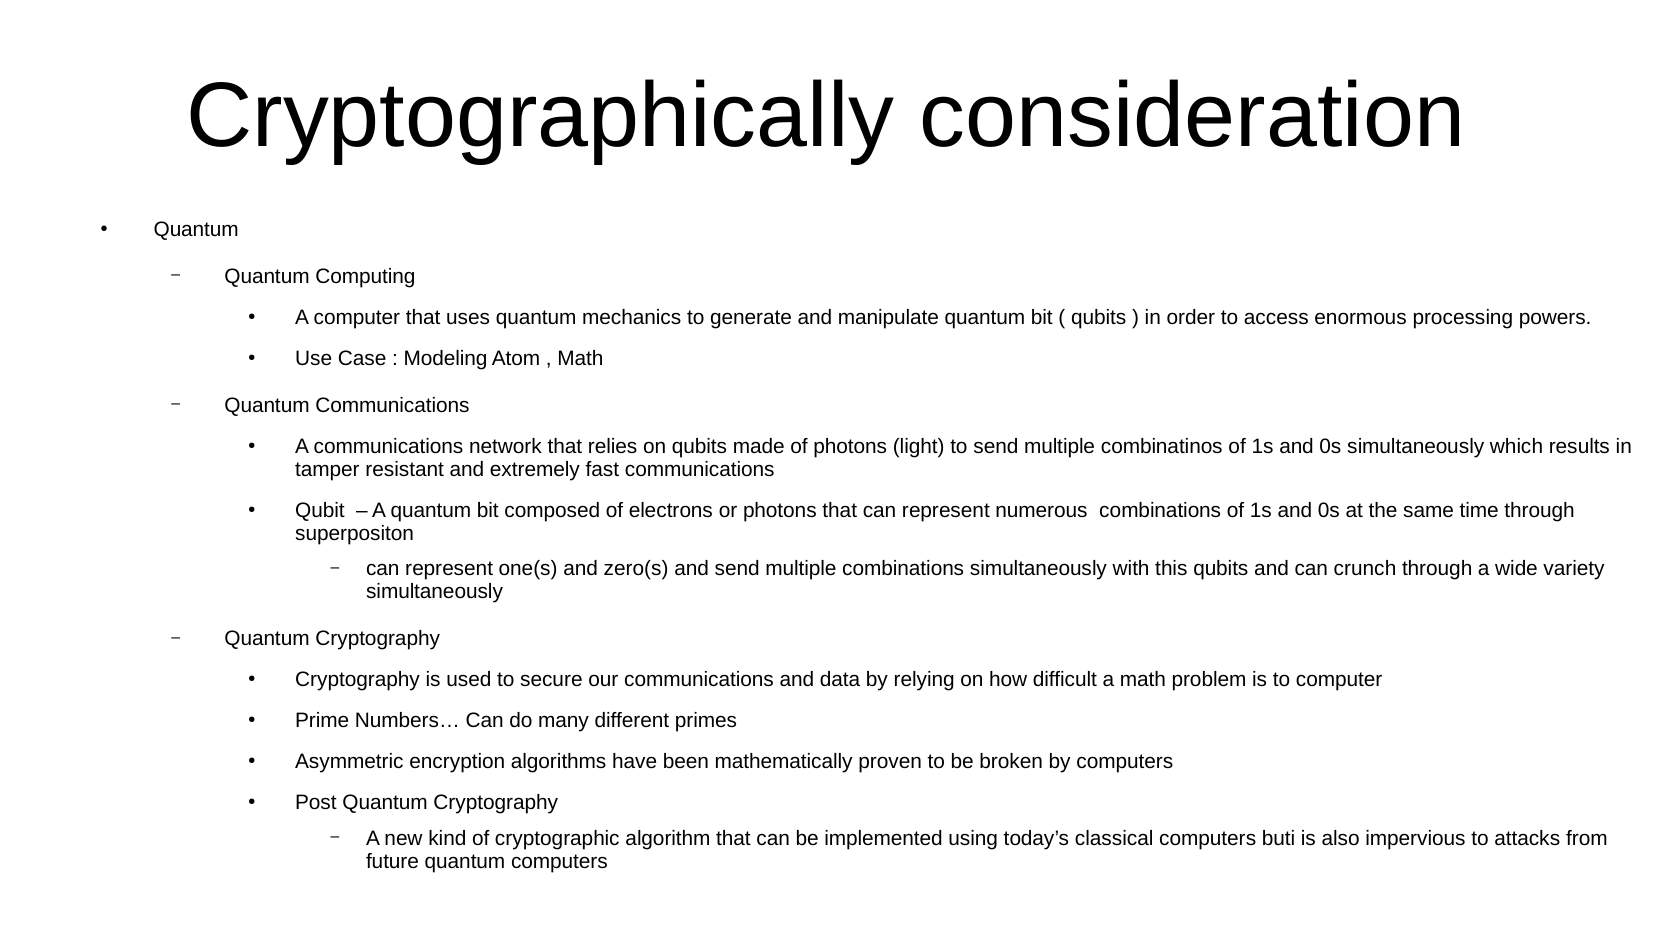

# Cryptographically consideration
Quantum
Quantum Computing
A computer that uses quantum mechanics to generate and manipulate quantum bit ( qubits ) in order to access enormous processing powers.
Use Case : Modeling Atom , Math
Quantum Communications
A communications network that relies on qubits made of photons (light) to send multiple combinatinos of 1s and 0s simultaneously which results in tamper resistant and extremely fast communications
Qubit – A quantum bit composed of electrons or photons that can represent numerous combinations of 1s and 0s at the same time through superpositon
can represent one(s) and zero(s) and send multiple combinations simultaneously with this qubits and can crunch through a wide variety simultaneously
Quantum Cryptography
Cryptography is used to secure our communications and data by relying on how difficult a math problem is to computer
Prime Numbers… Can do many different primes
Asymmetric encryption algorithms have been mathematically proven to be broken by computers
Post Quantum Cryptography
A new kind of cryptographic algorithm that can be implemented using today’s classical computers buti is also impervious to attacks from future quantum computers